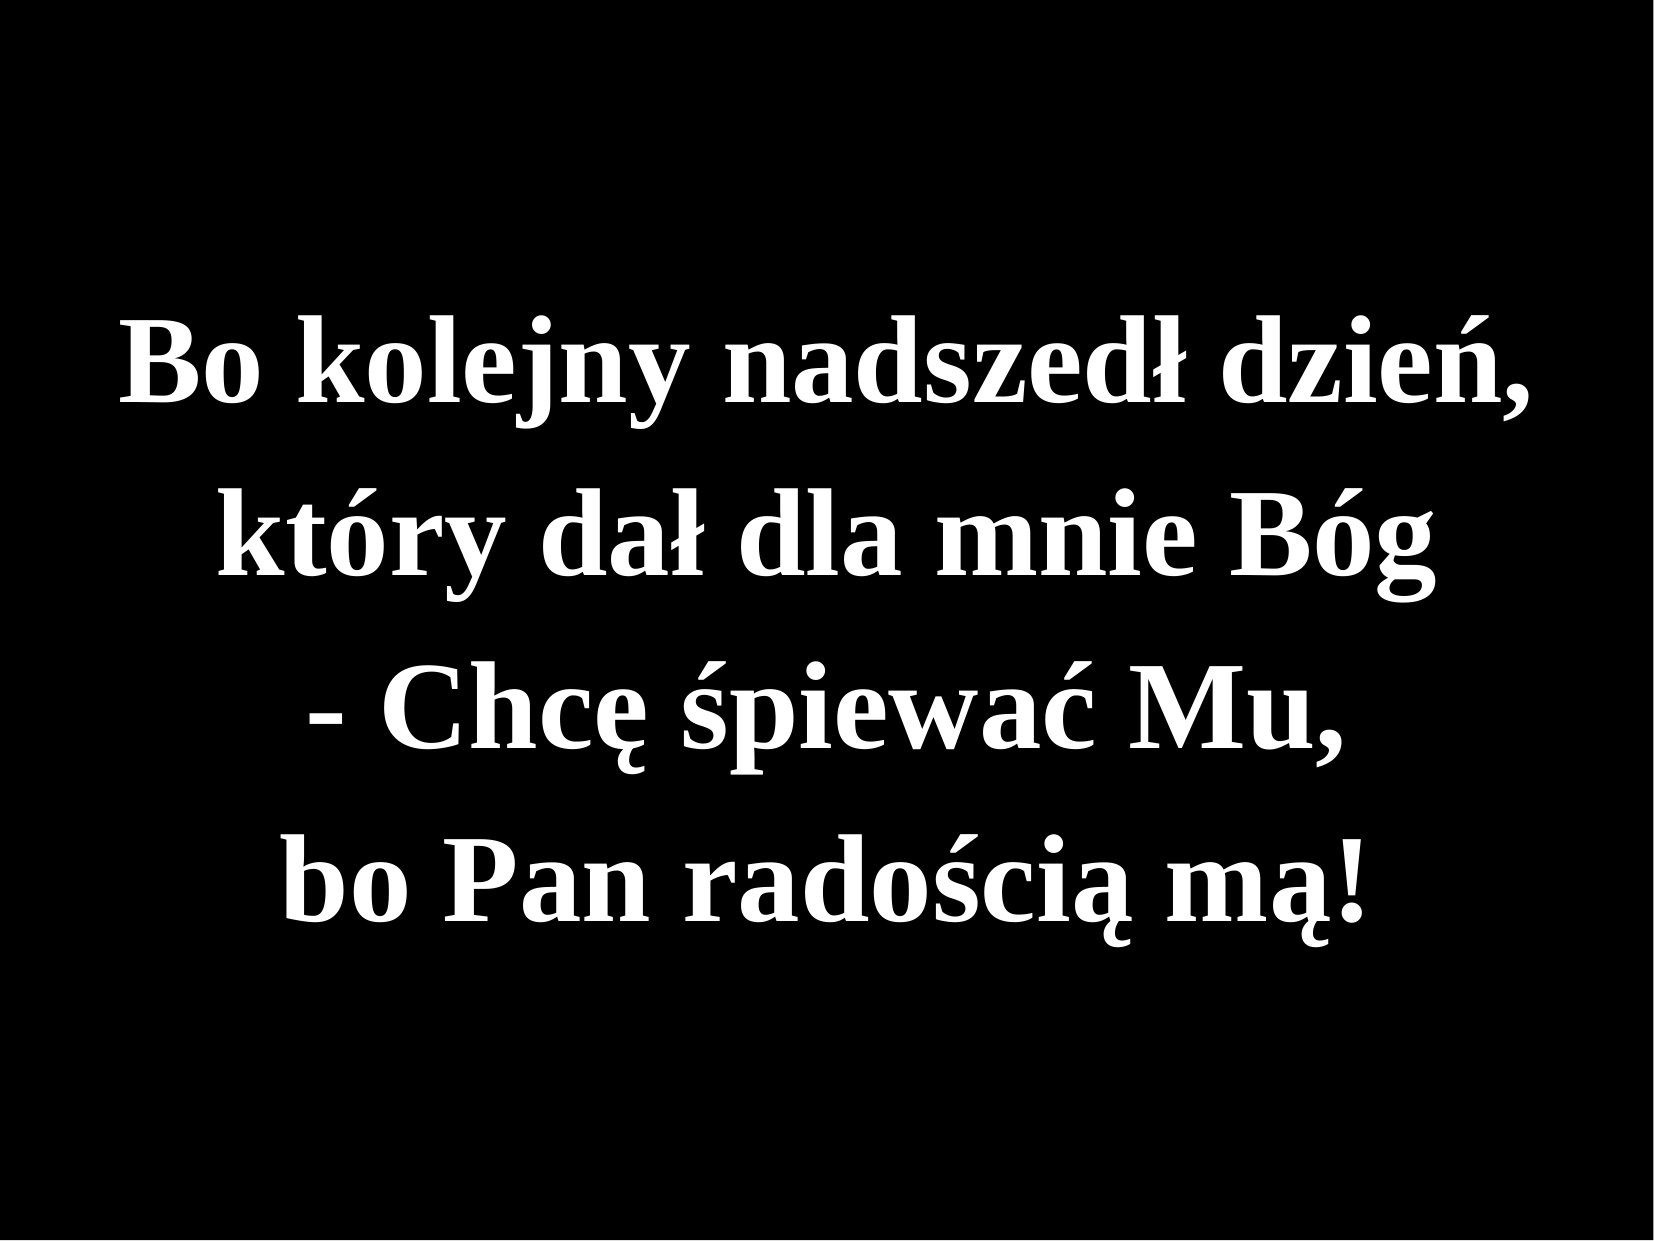

# Bo kolejny nadszedł dzień, ppp który dał dla mnie Bóg ppp - Chcę śpiewać Mu, ppp bo Pan radością mą!